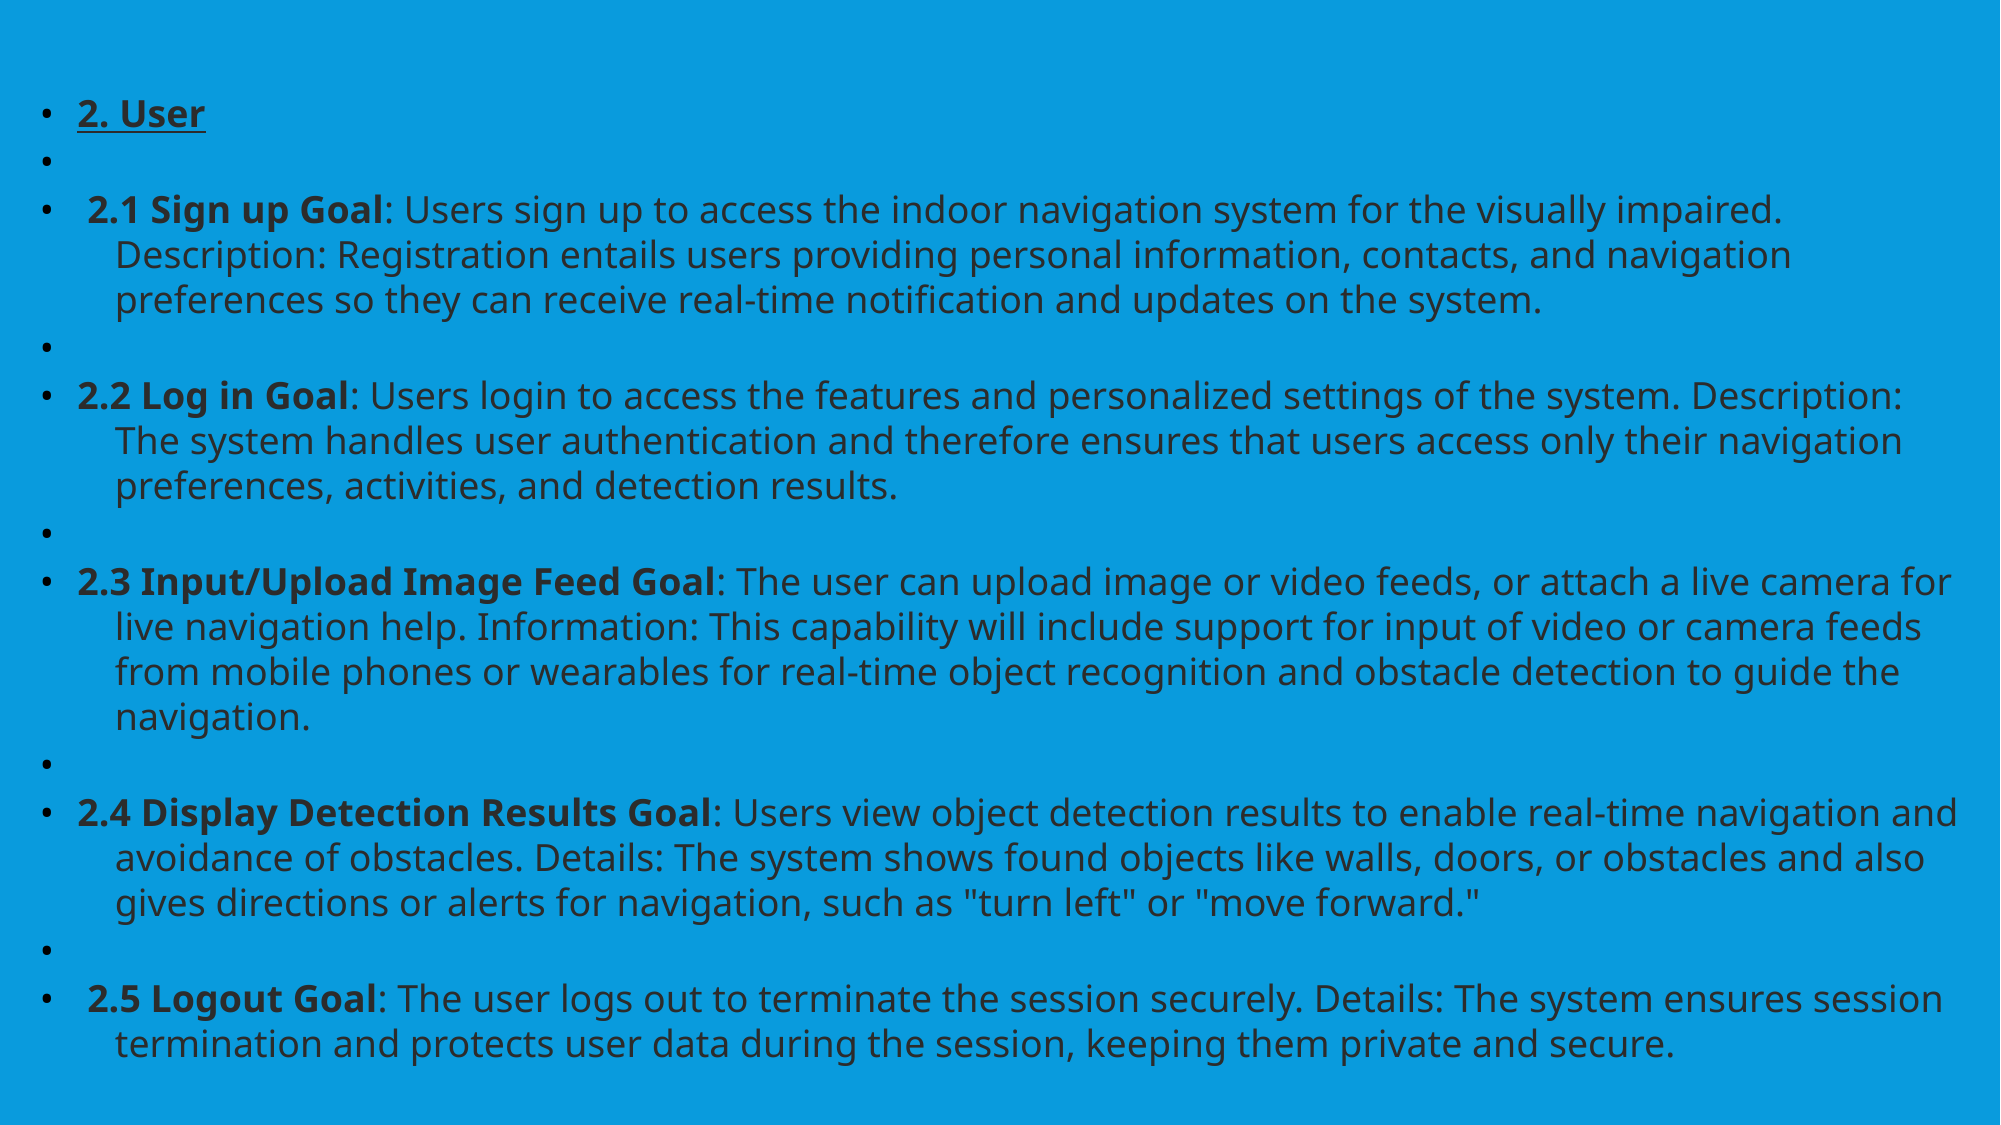

2. User
 2.1 Sign up Goal: Users sign up to access the indoor navigation system for the visually impaired. Description: Registration entails users providing personal information, contacts, and navigation preferences so they can receive real-time notification and updates on the system.
2.2 Log in Goal: Users login to access the features and personalized settings of the system. Description: The system handles user authentication and therefore ensures that users access only their navigation preferences, activities, and detection results.
2.3 Input/Upload Image Feed Goal: The user can upload image or video feeds, or attach a live camera for live navigation help. Information: This capability will include support for input of video or camera feeds from mobile phones or wearables for real-time object recognition and obstacle detection to guide the navigation.
2.4 Display Detection Results Goal: Users view object detection results to enable real-time navigation and avoidance of obstacles. Details: The system shows found objects like walls, doors, or obstacles and also gives directions or alerts for navigation, such as "turn left" or "move forward."
 2.5 Logout Goal: The user logs out to terminate the session securely. Details: The system ensures session termination and protects user data during the session, keeping them private and secure.